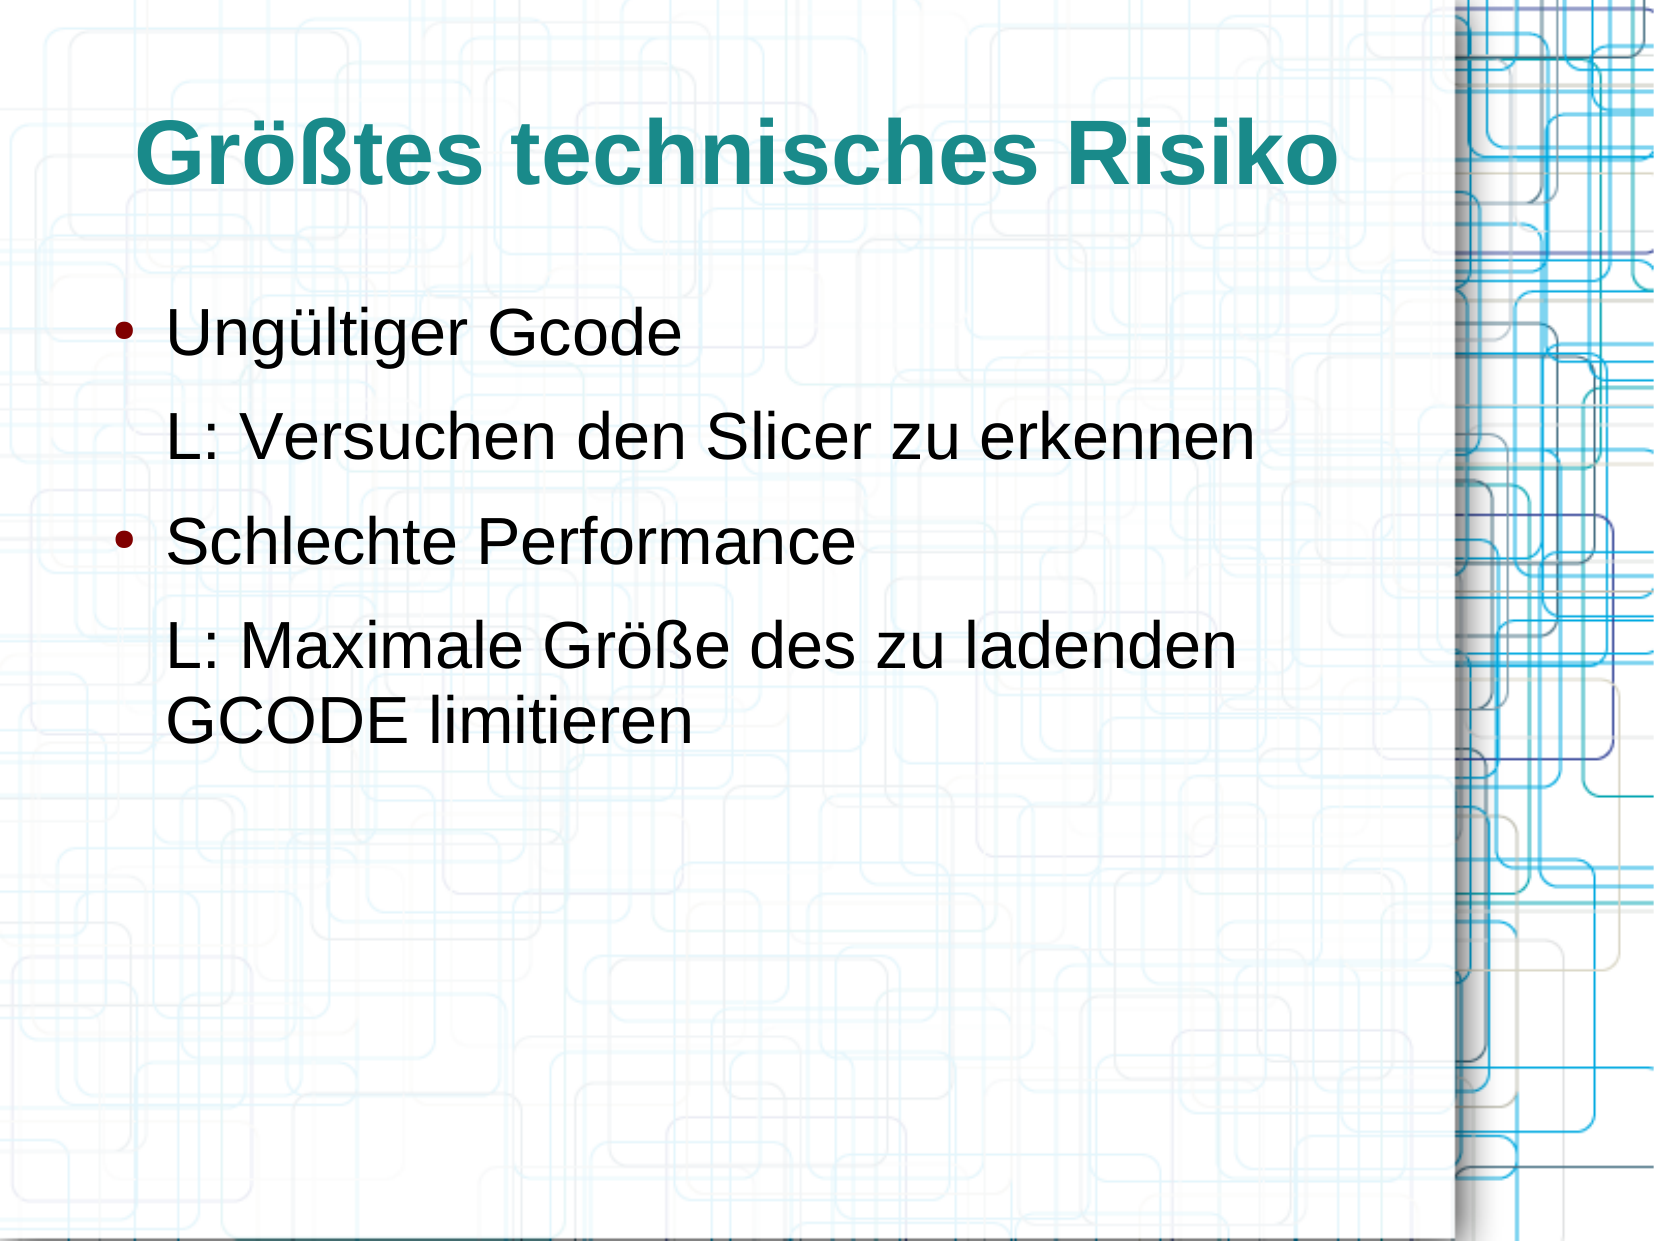

# Größtes technisches Risiko
Ungültiger Gcode
L: Versuchen den Slicer zu erkennen
Schlechte Performance
L: Maximale Größe des zu ladenden GCODE limitieren